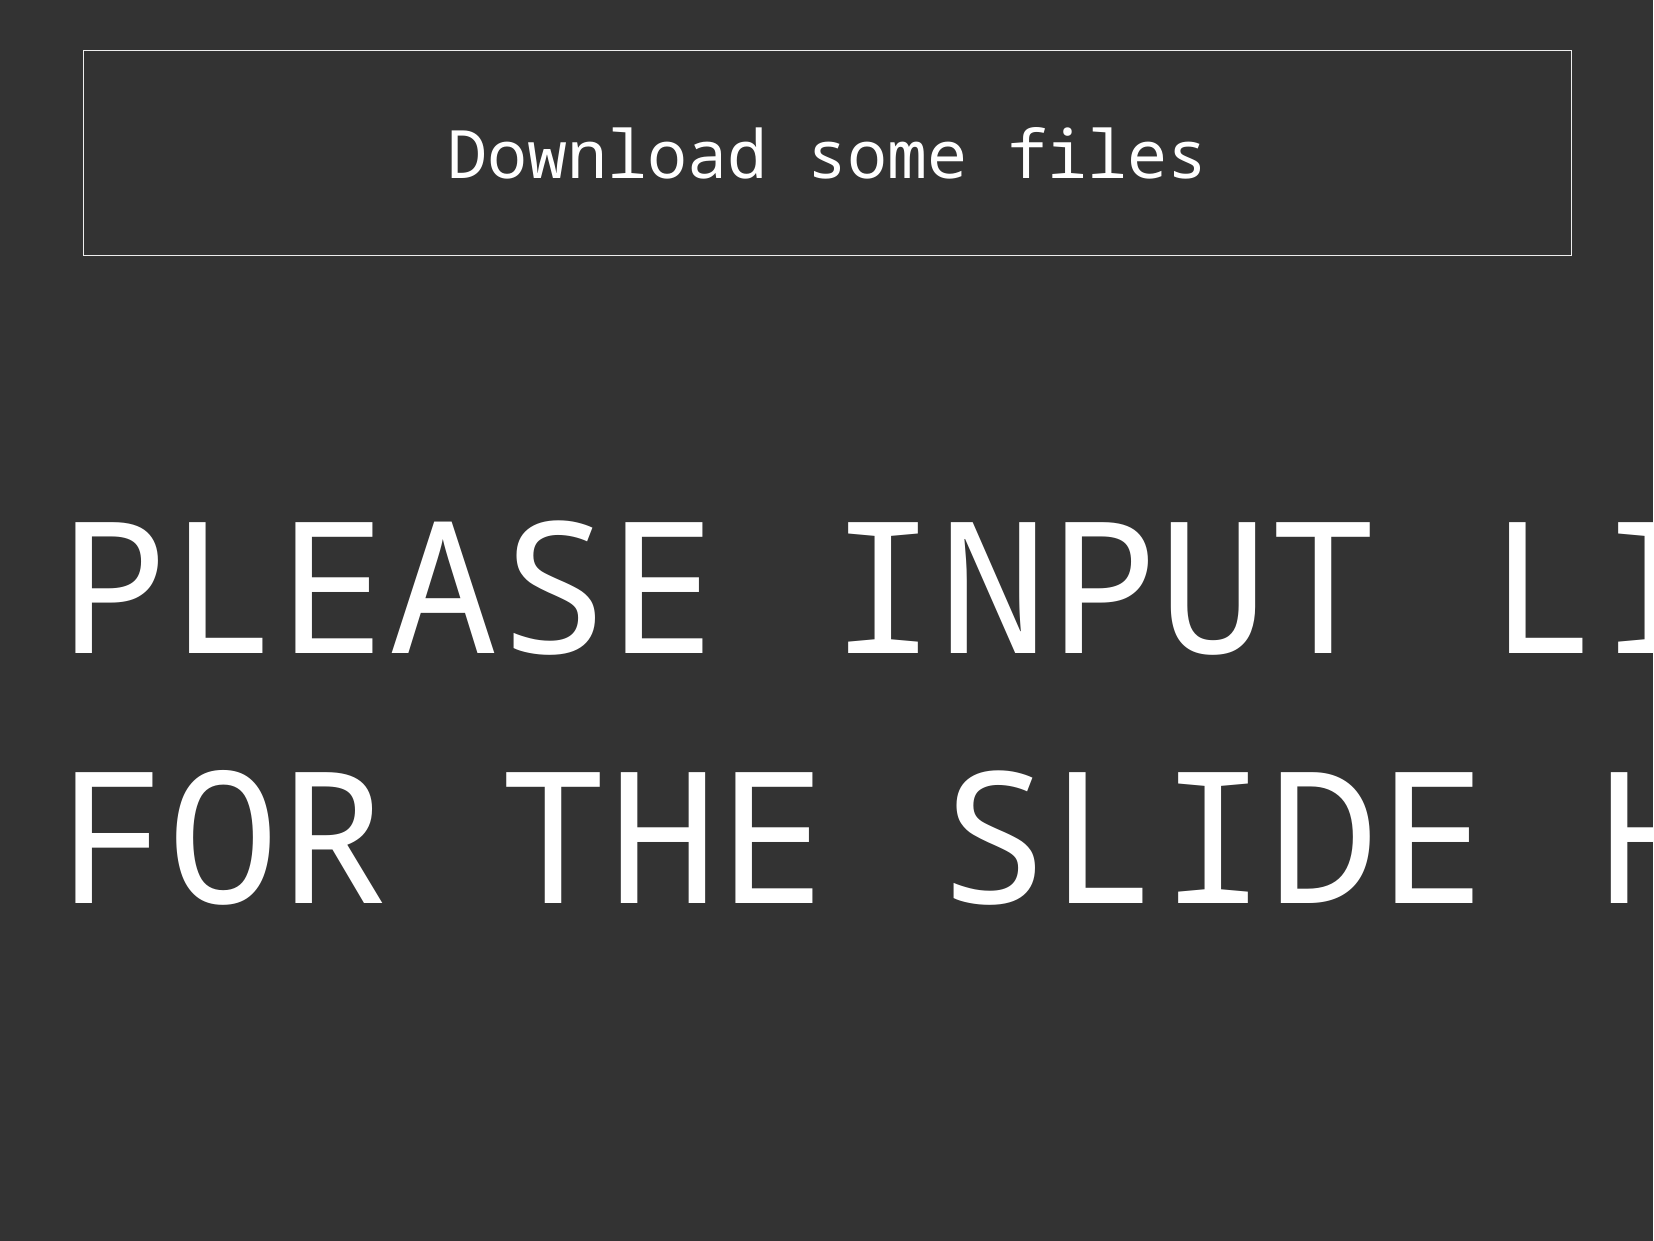

Download some files
PLEASE INPUT LINK
FOR THE SLIDE HERE